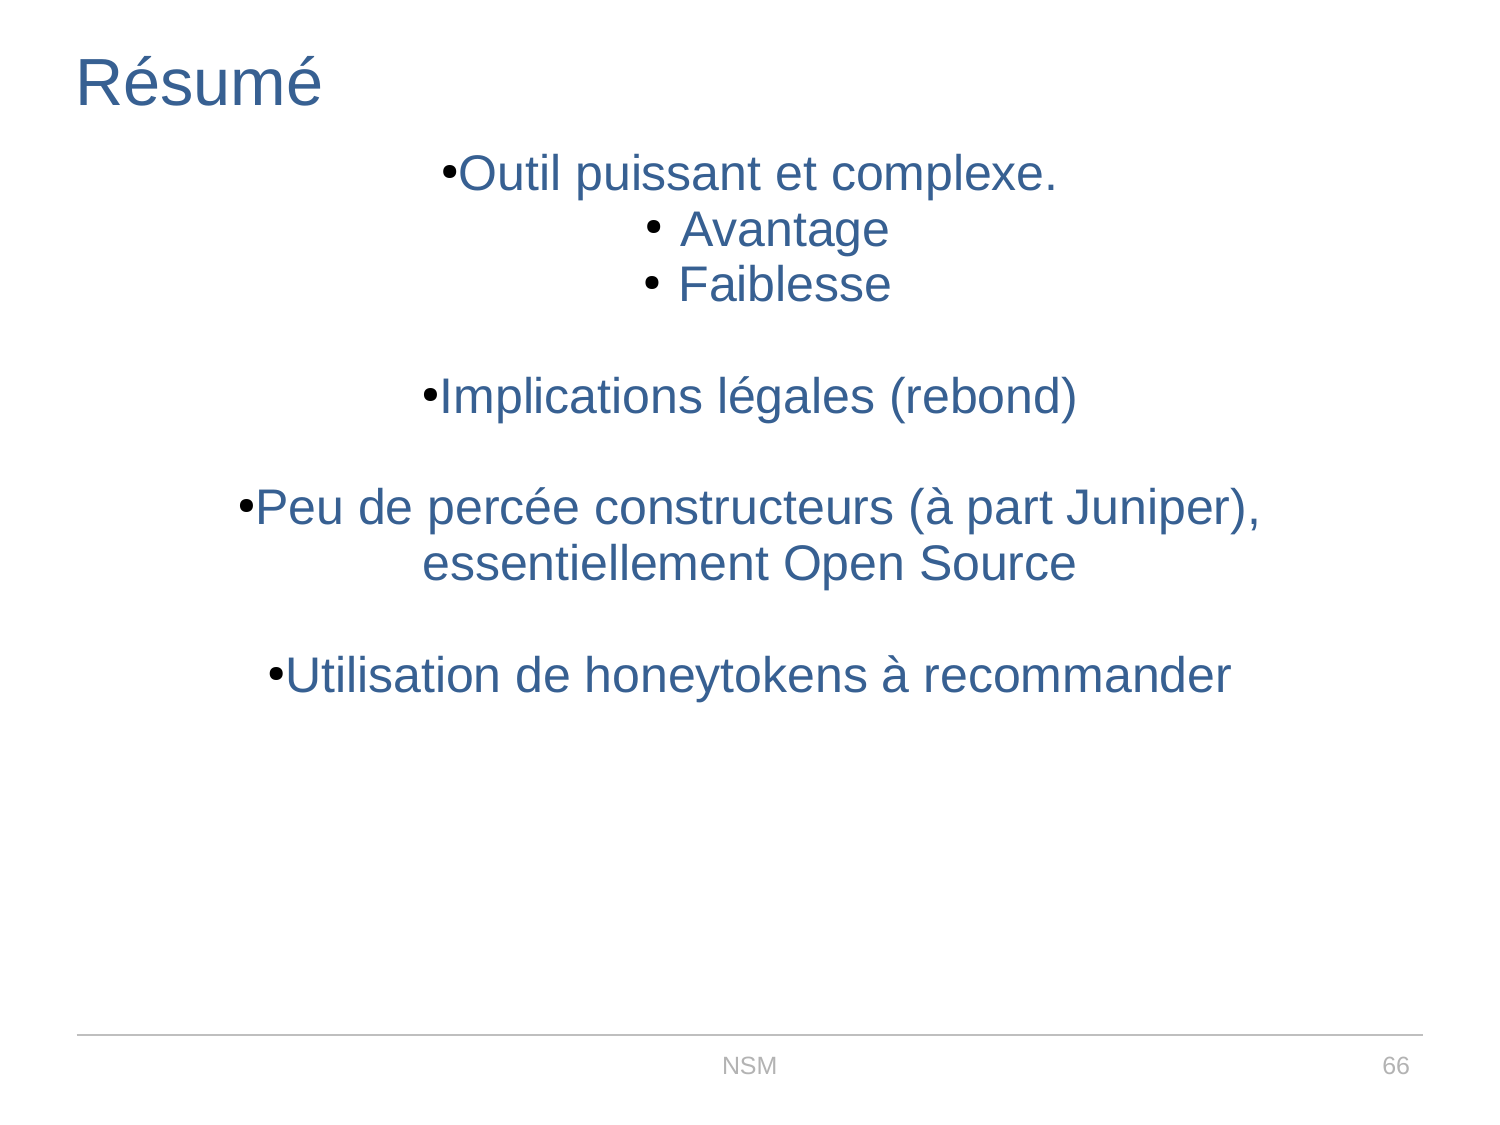

# Résumé
Outil puissant et complexe.
Avantage
Faiblesse
Implications légales (rebond)
Peu de percée constructeurs (à part Juniper), essentiellement Open Source
Utilisation de honeytokens à recommander
Your footer here
66